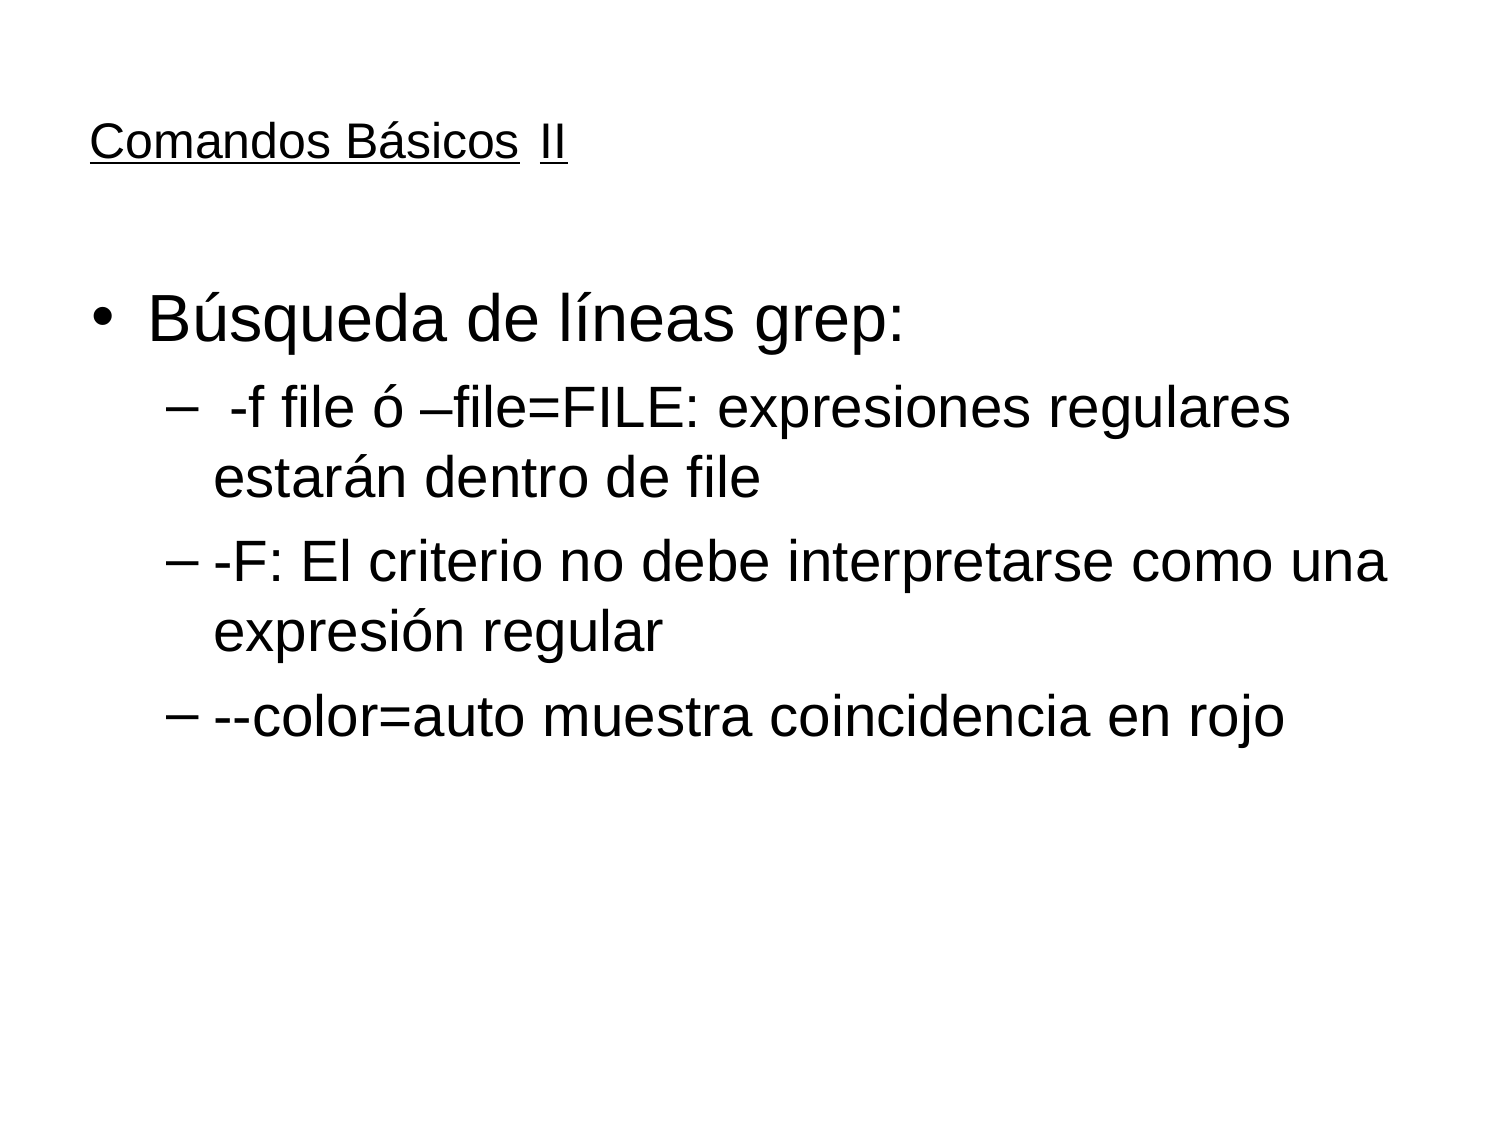

# Comandos Básicos	II
Búsqueda de líneas grep:
 -f file ó –file=FILE: expresiones regulares estarán dentro de file
-F: El criterio no debe interpretarse como una expresión regular
--color=auto muestra coincidencia en rojo